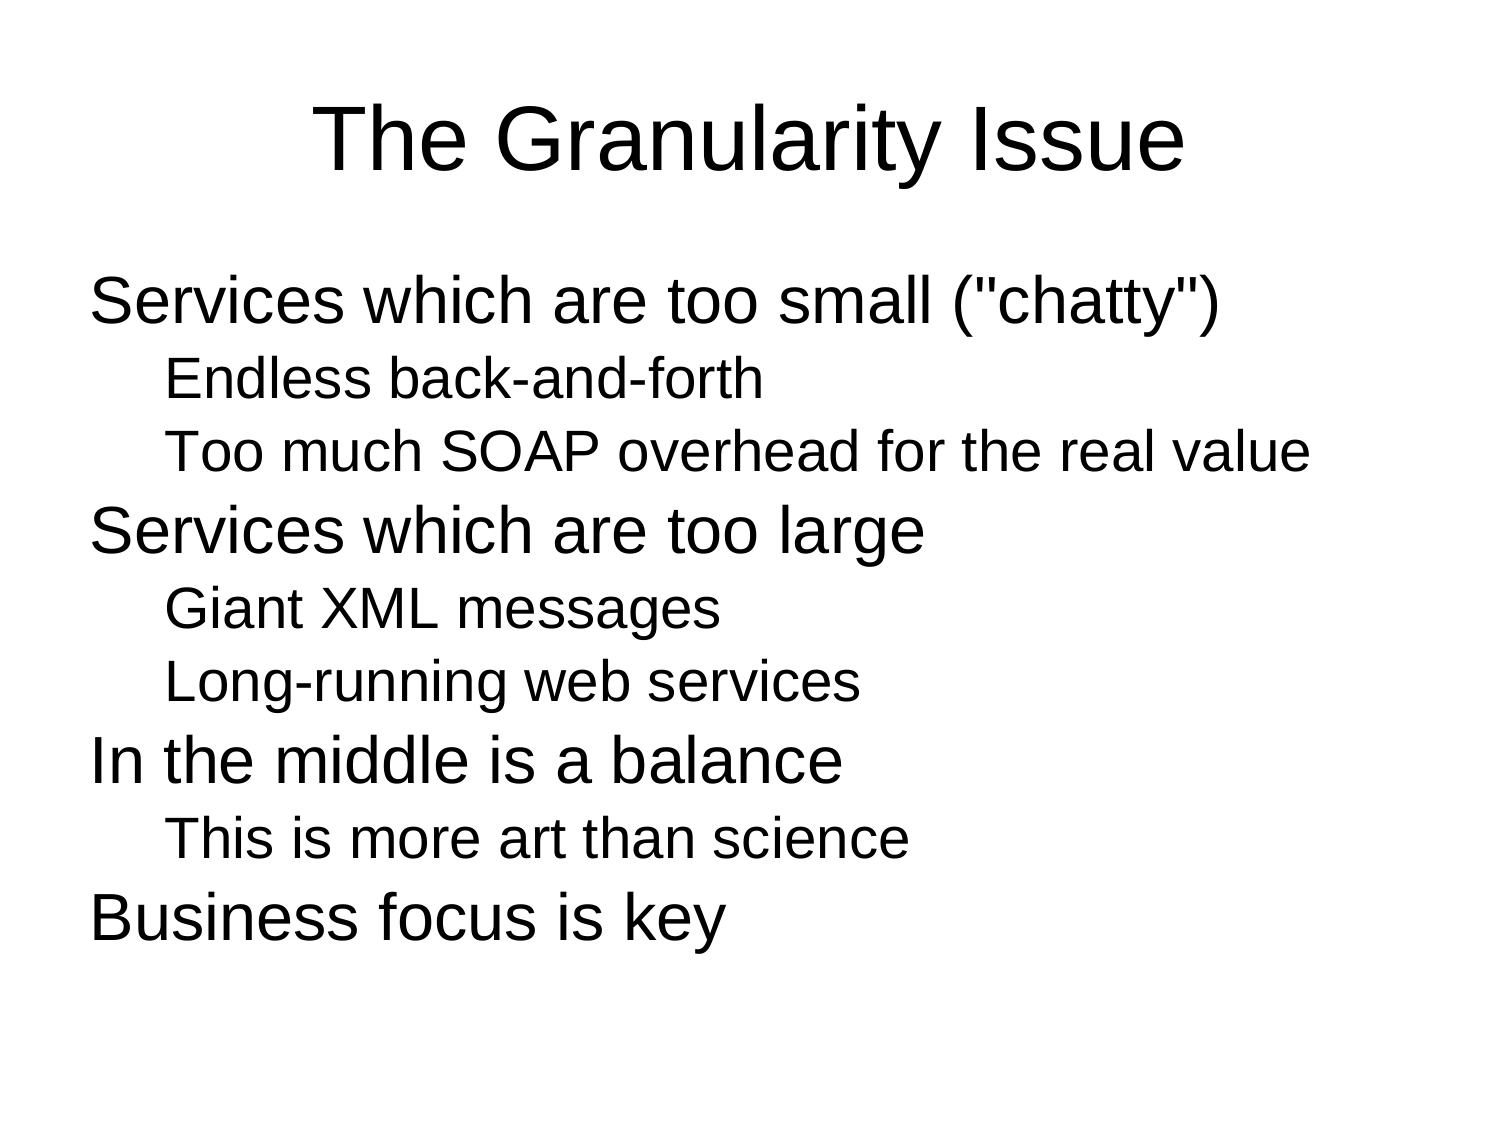

# The Granularity Issue
Services which are too small ("chatty")
Endless back-and-forth
Too much SOAP overhead for the real value
Services which are too large
Giant XML messages
Long-running web services
In the middle is a balance
This is more art than science
Business focus is key